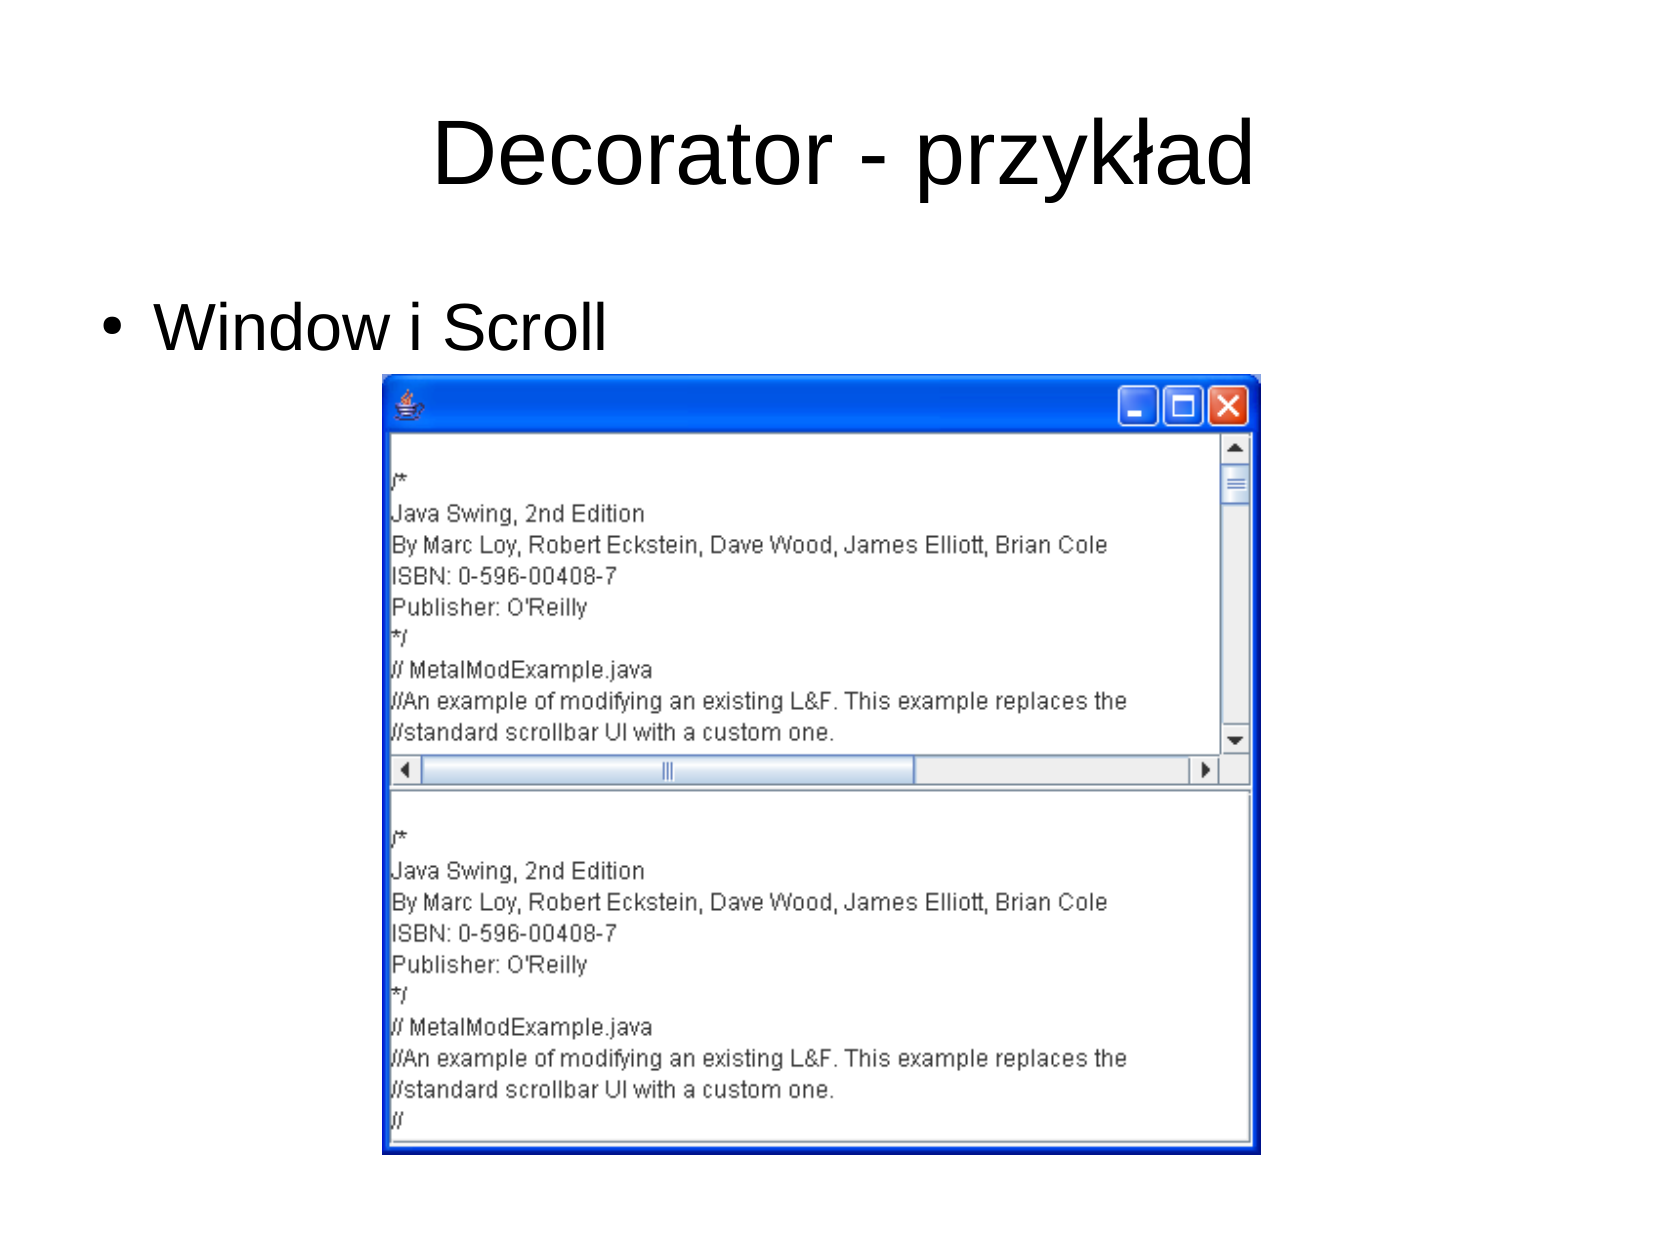

# Decorator - przykład
Window i Scroll